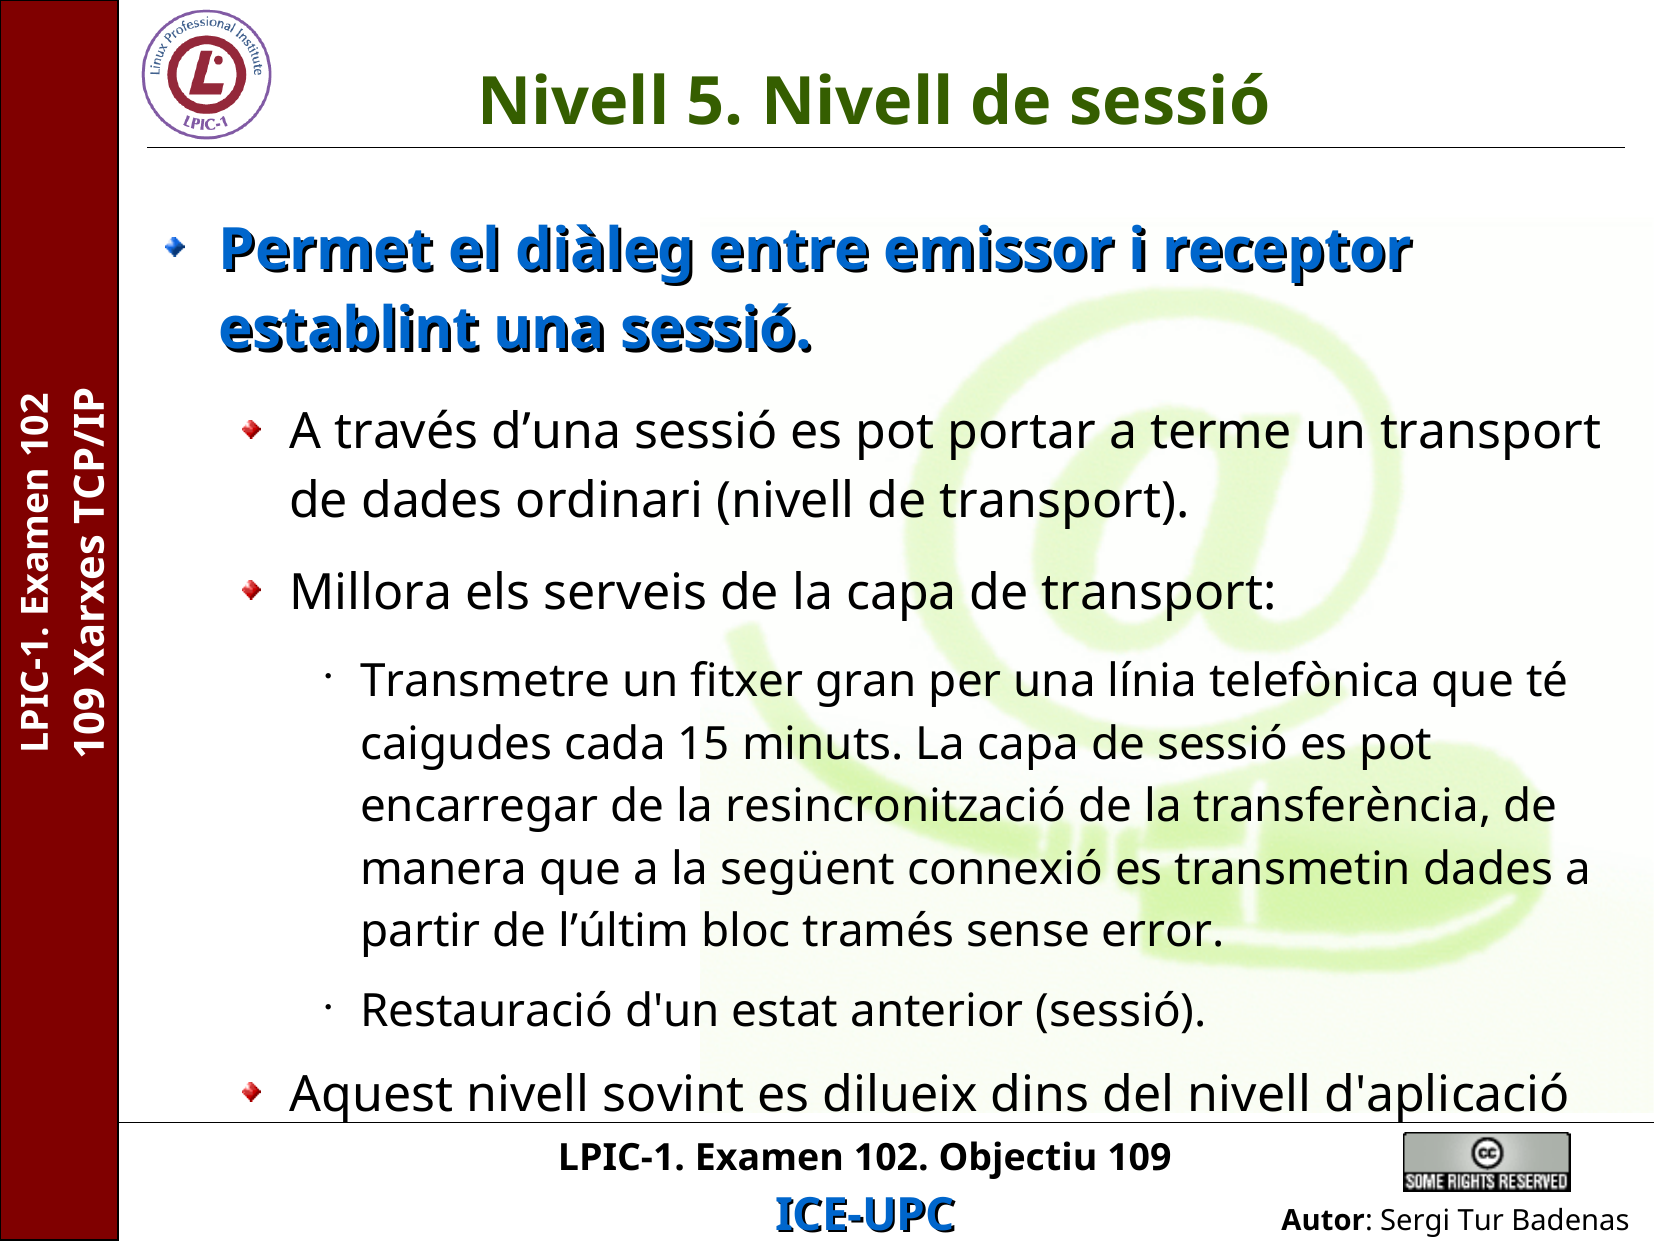

# Nivell 5. Nivell de sessió
Permet el diàleg entre emissor i receptor establint una sessió.
A través d’una sessió es pot portar a terme un transport de dades ordinari (nivell de transport).
Millora els serveis de la capa de transport:
Transmetre un fitxer gran per una línia telefònica que té caigudes cada 15 minuts. La capa de sessió es pot encarregar de la resincronització de la transferència, de manera que a la següent connexió es transmetin dades a partir de l’últim bloc tramés sense error.
Restauració d'un estat anterior (sessió).
Aquest nivell sovint es dilueix dins del nivell d'aplicació